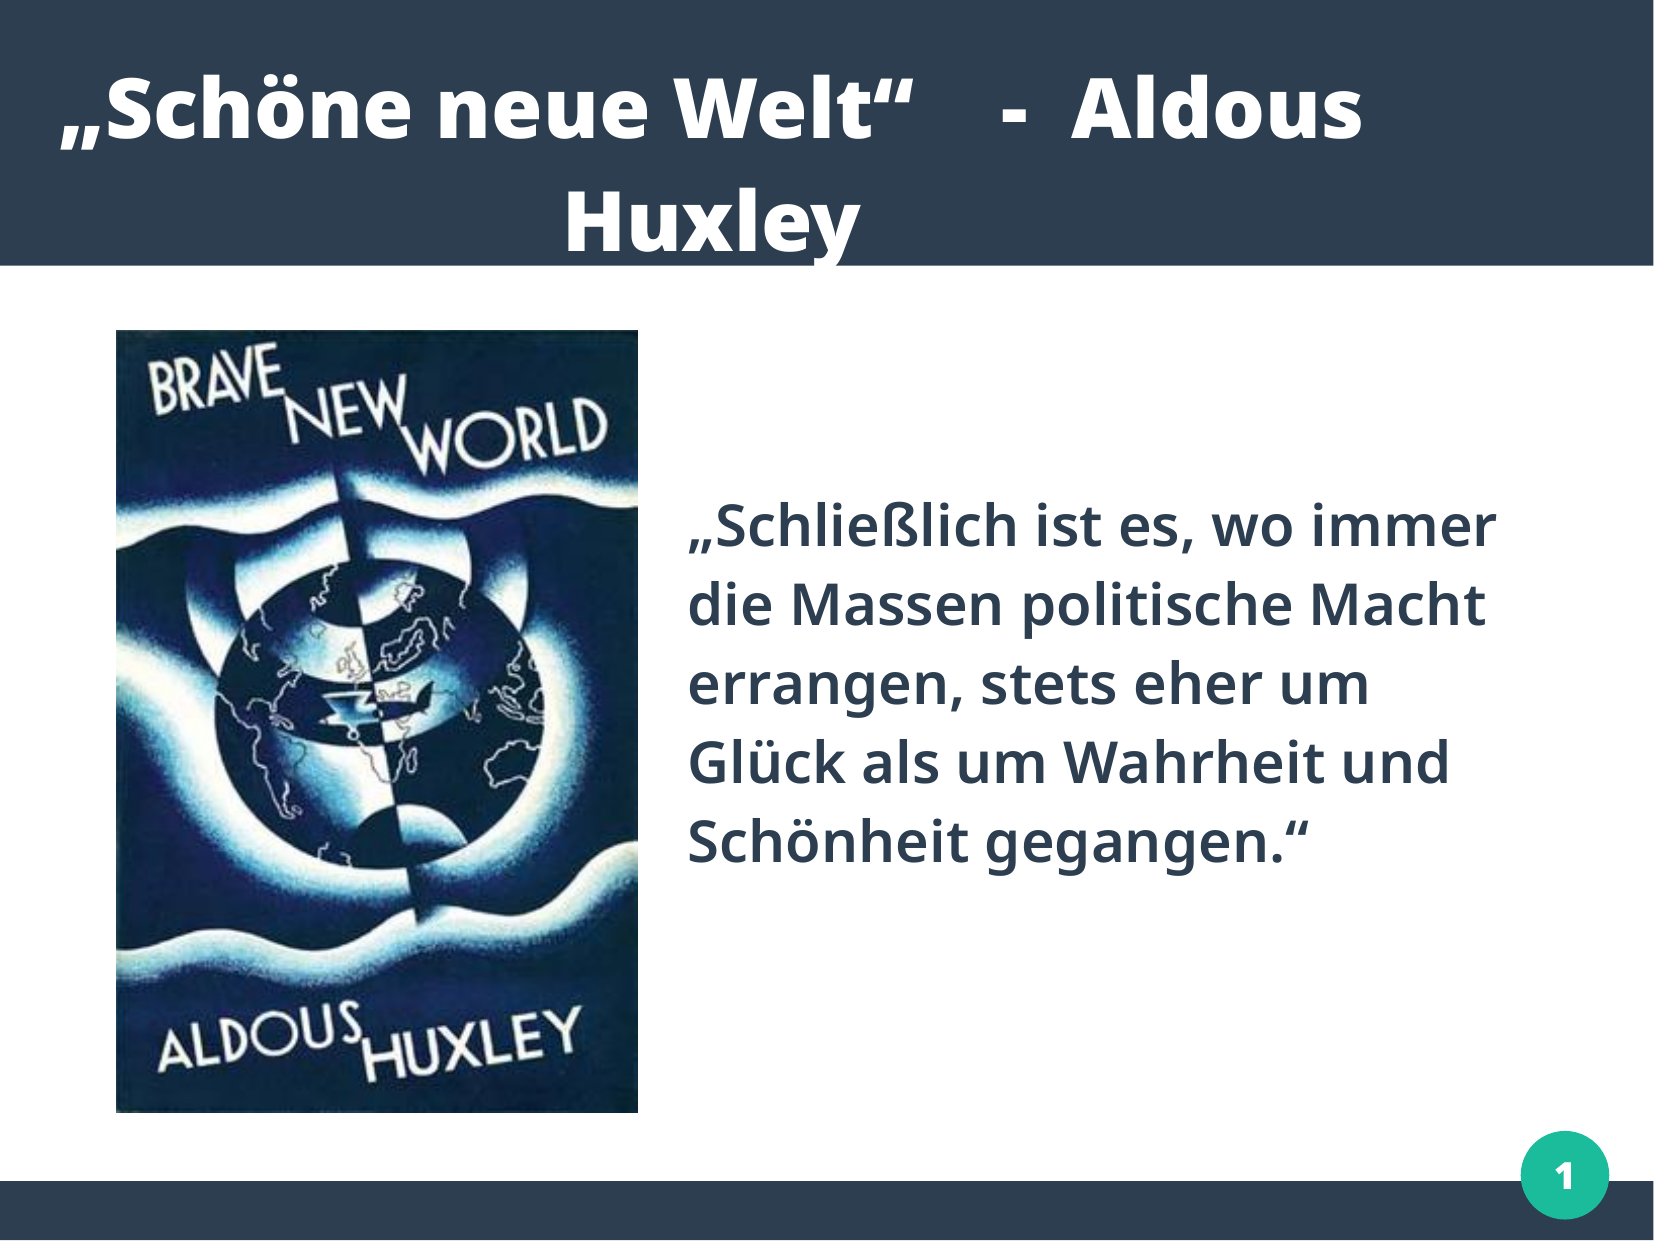

# „Schöne neue Welt“ - Aldous Huxley
„Schließlich ist es, wo immer die Massen politische Macht errangen, stets eher um Glück als um Wahrheit und Schönheit gegangen.“
1